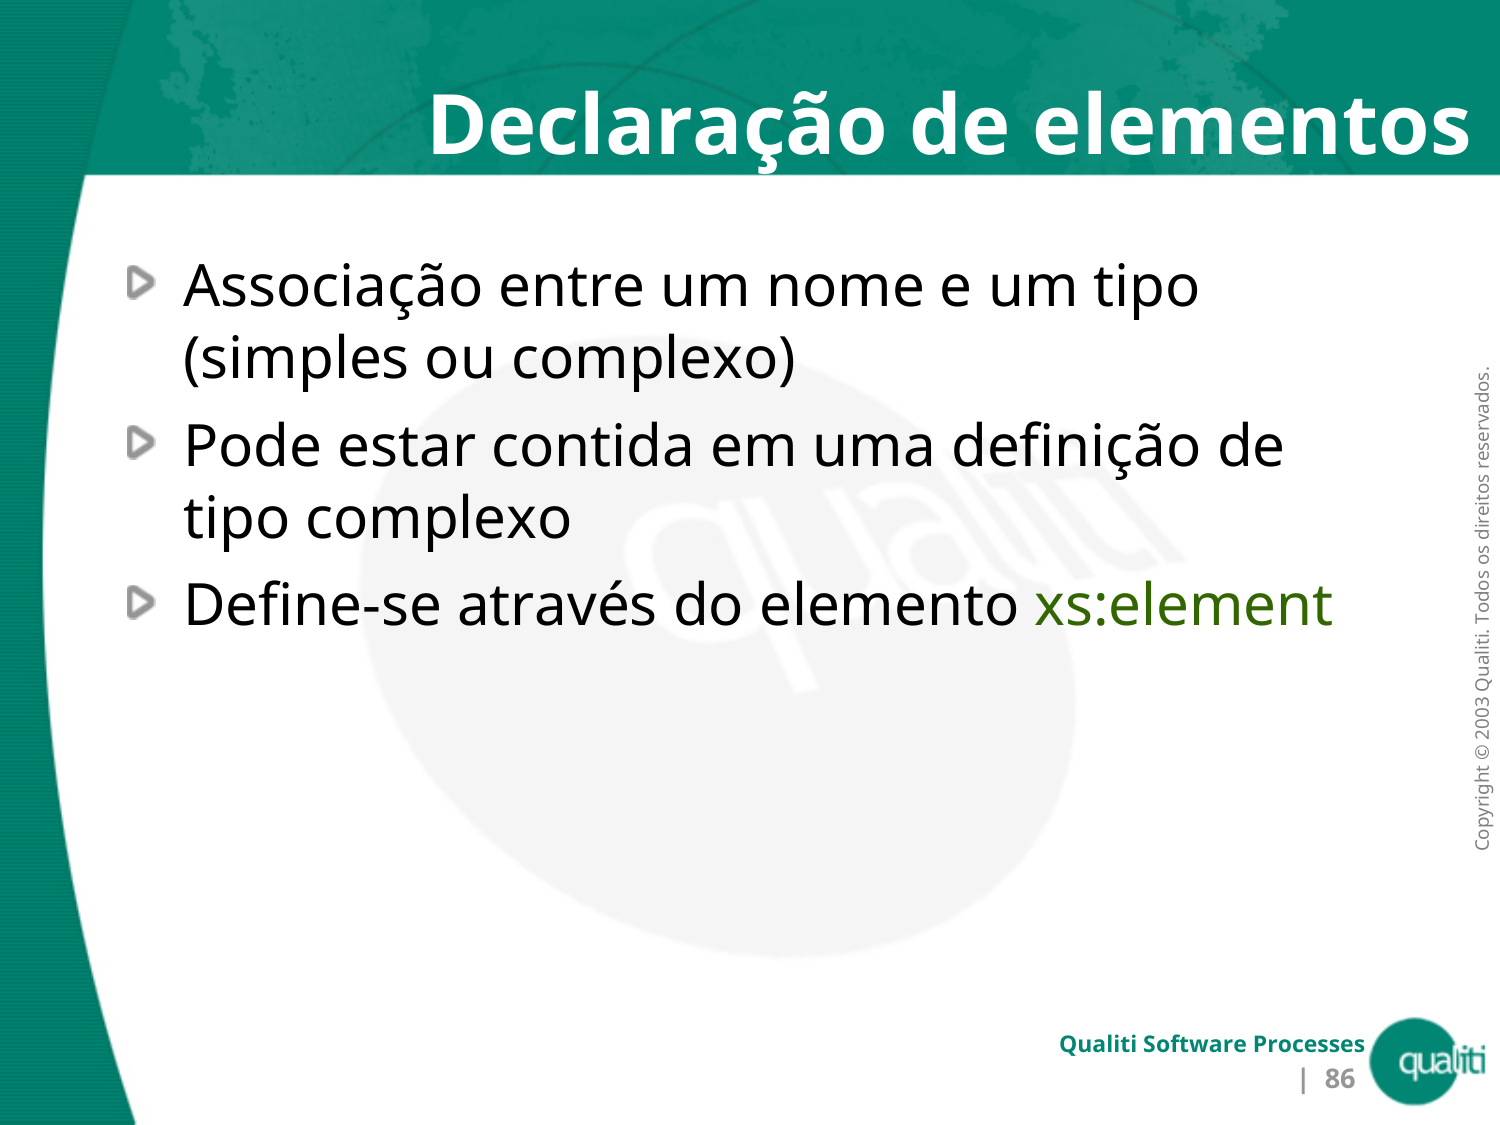

# Declaração de elementos
Associação entre um nome e um tipo (simples ou complexo)
Pode estar contida em uma definição de tipo complexo
Define-se através do elemento xs:element